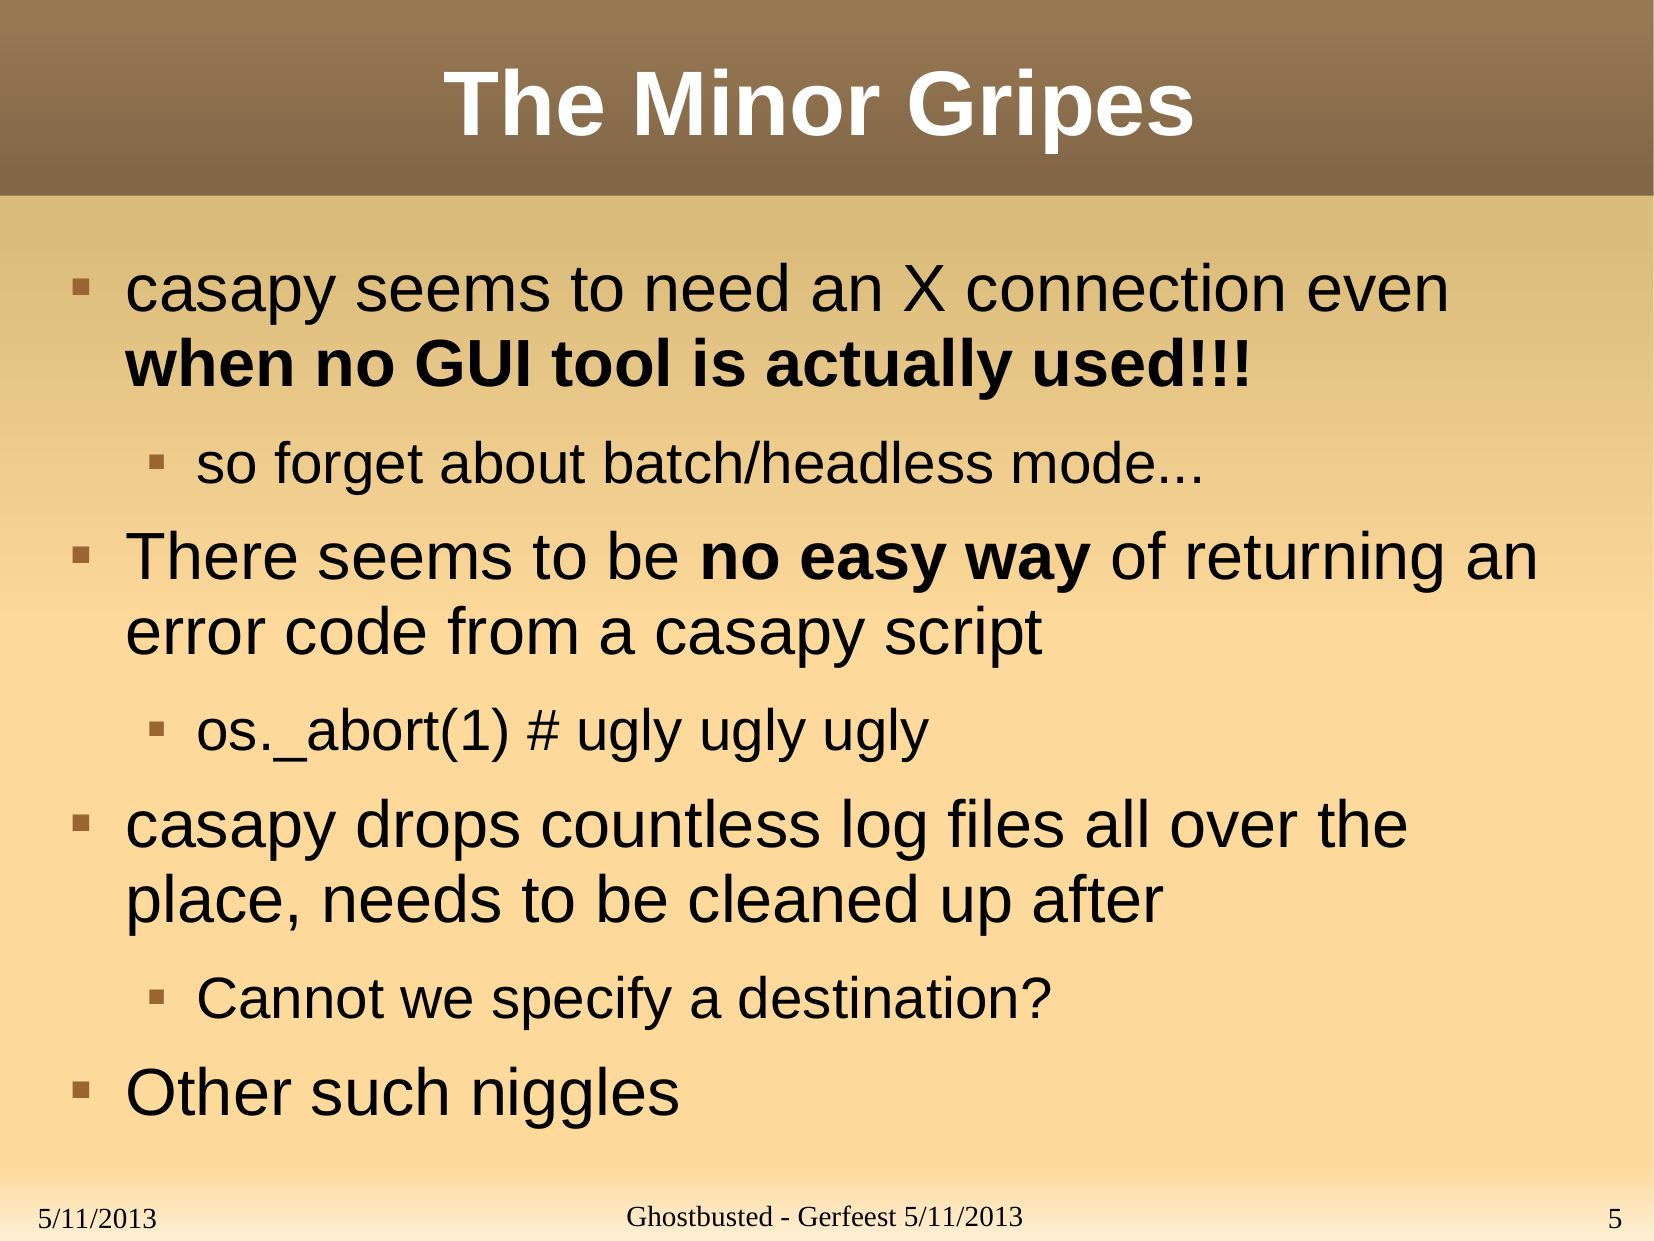

# The Minor Gripes
casapy seems to need an X connection even when no GUI tool is actually used!!!
so forget about batch/headless mode...
There seems to be no easy way of returning an error code from a casapy script
os._abort(1) # ugly ugly ugly
casapy drops countless log files all over the place, needs to be cleaned up after
Cannot we specify a destination?
Other such niggles
Ghostbusted - Gerfeest 5/11/2013
5/11/2013
5